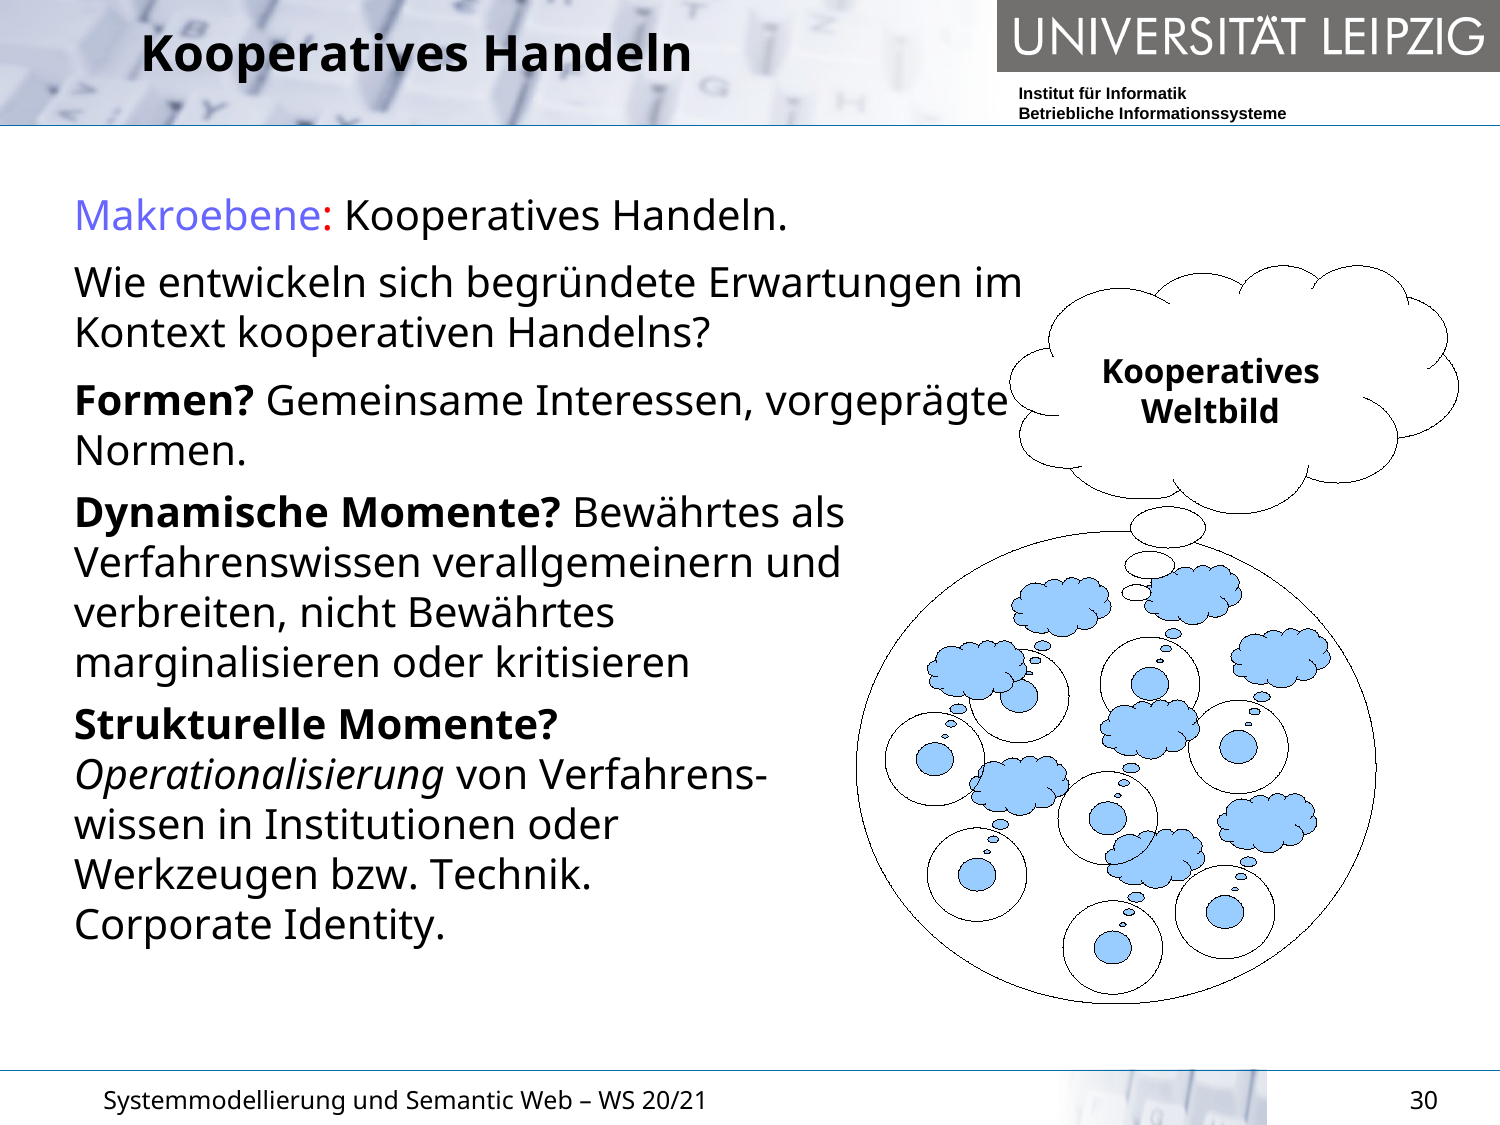

Kooperatives Handeln
Makroebene: Kooperatives Handeln.
Wie entwickeln sich begründete Erwartungen im Kontext kooperativen Handelns?
Formen? Gemeinsame Interessen, vorgeprägte Normen.
Dynamische Momente? Bewährtes als Verfahrenswissen verallgemeinern und verbreiten, nicht Bewährtes
marginalisieren oder kritisieren
Strukturelle Momente?
Operationalisierung von Verfahrens-
wissen in Institutionen oder
Werkzeugen bzw. Technik.
Corporate Identity.
Kooperatives
Weltbild
Systemmodellierung und Semantic Web – WS 20/21
30